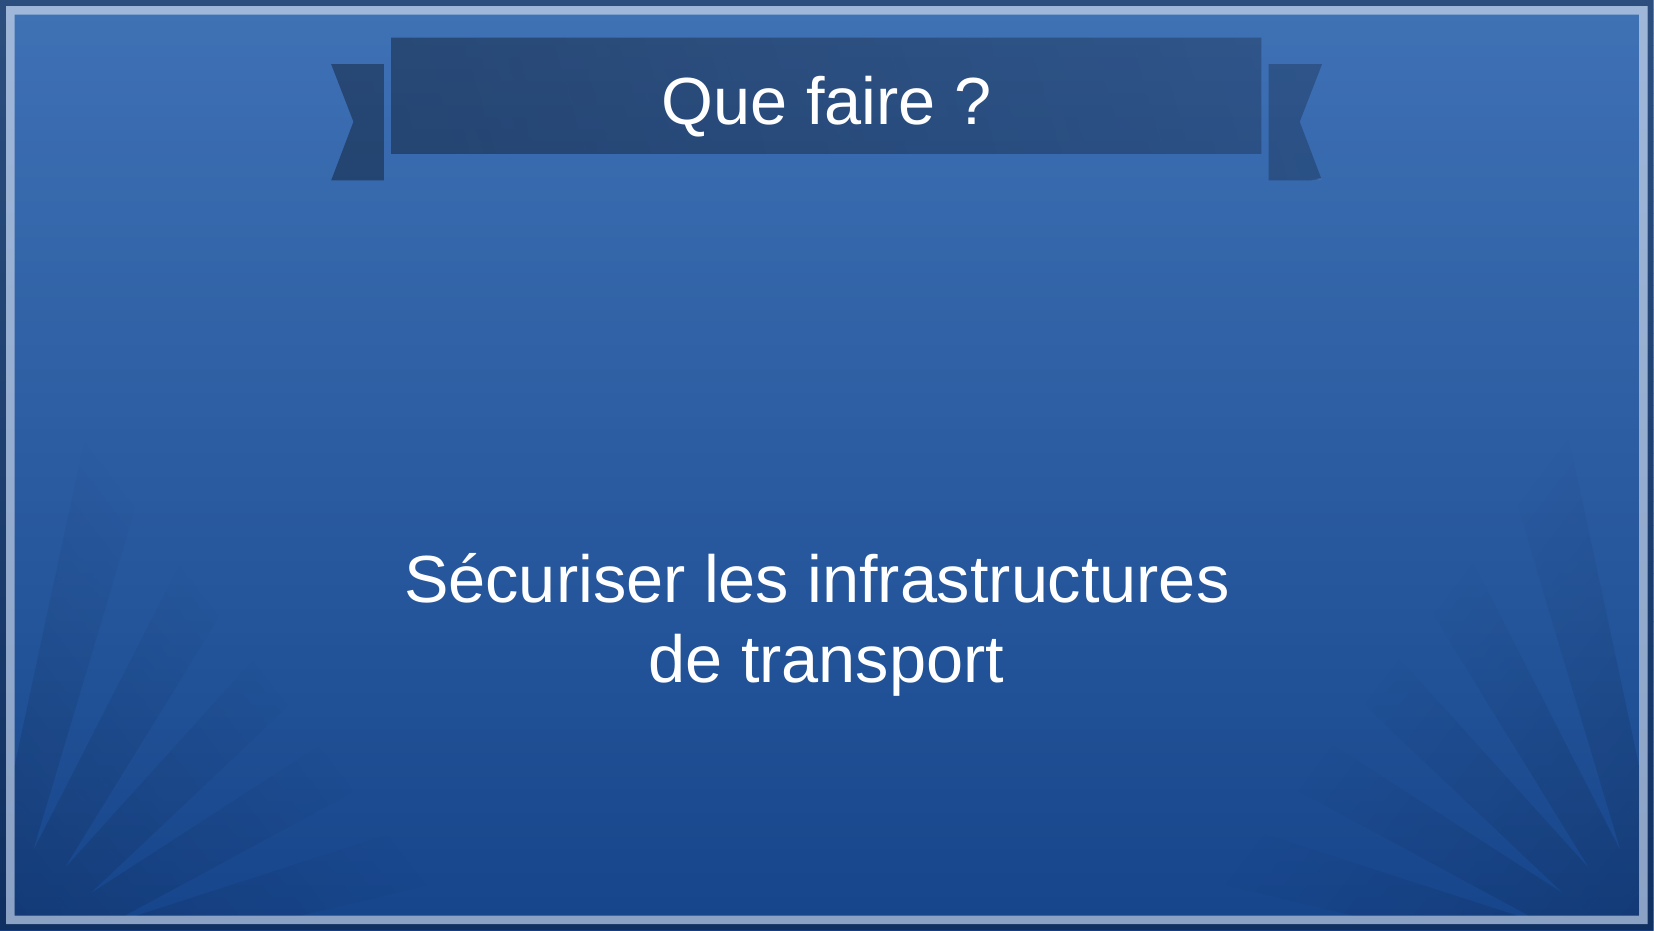

Que faire ?
Sécuriser les infrastructures
de transport